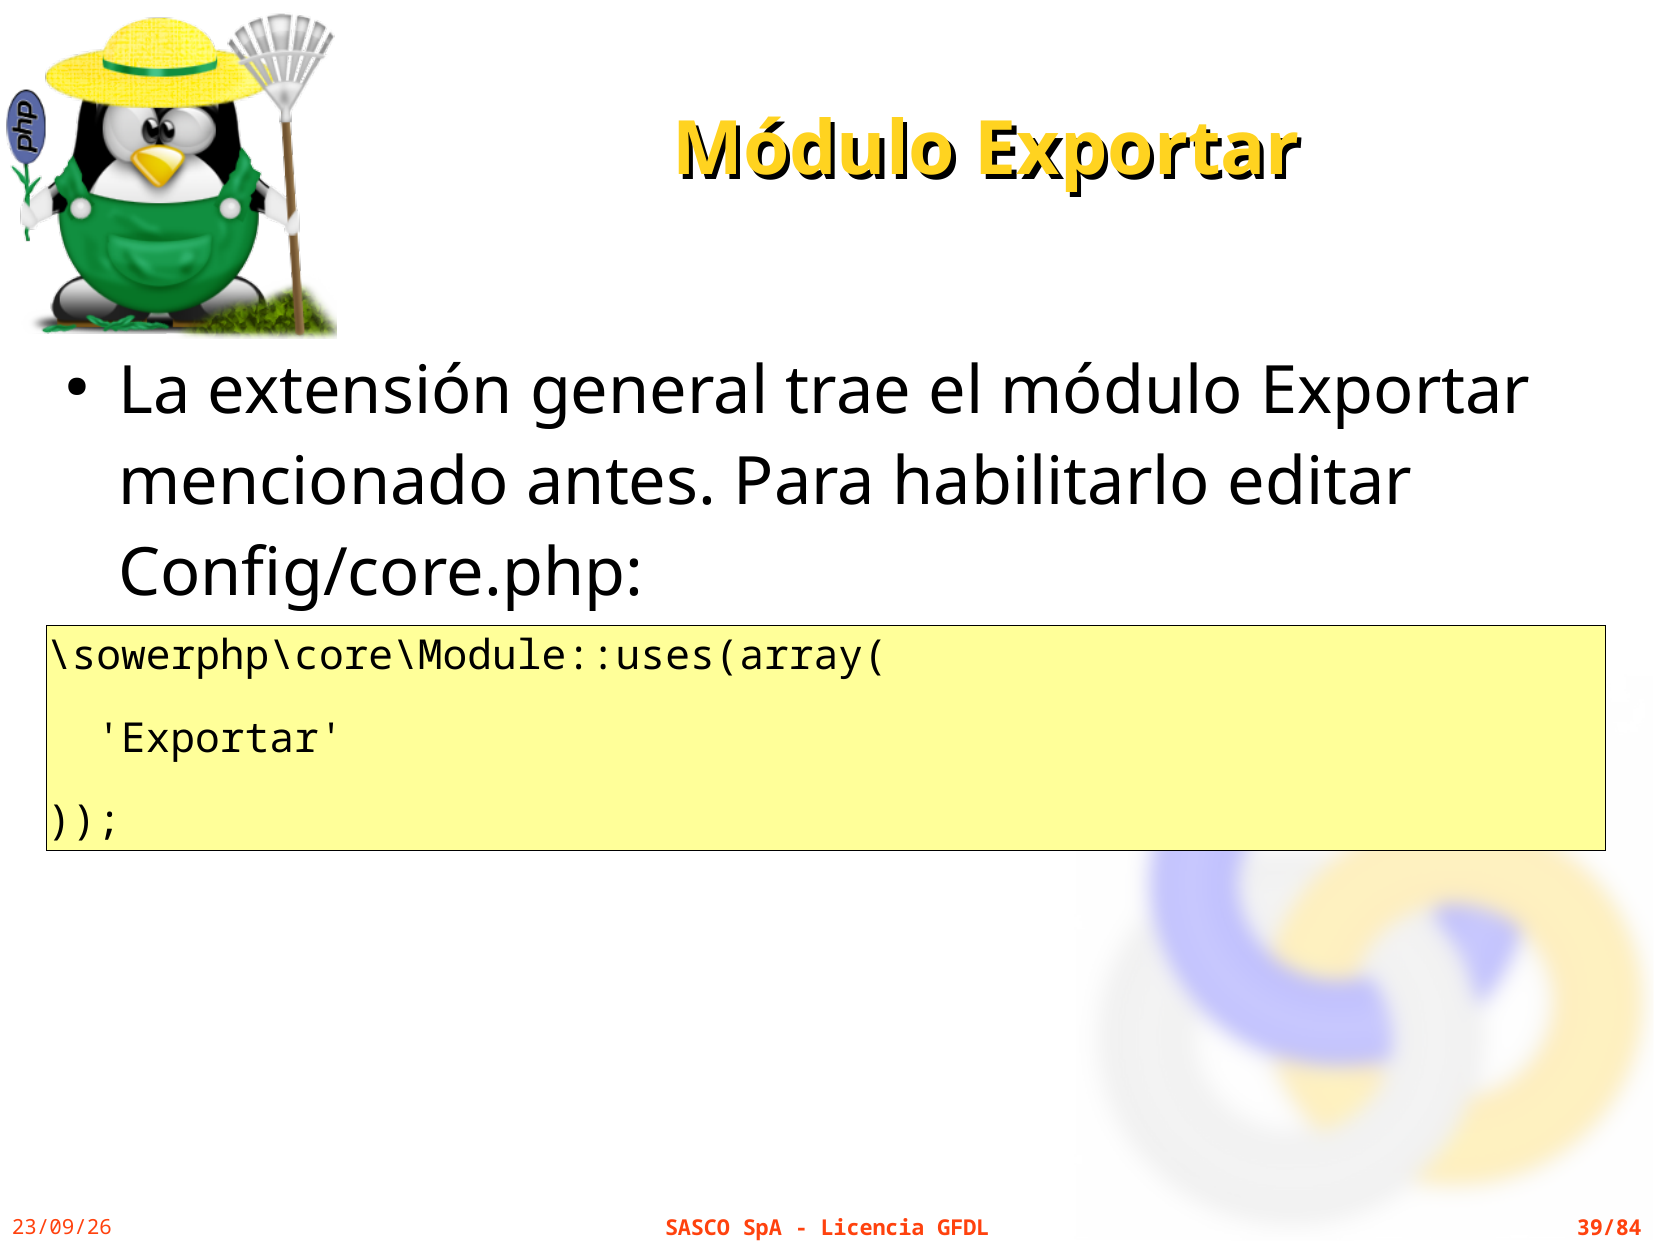

# Módulo Exportar
La extensión general trae el módulo Exportar mencionado antes. Para habilitarlo editar Config/core.php:
\sowerphp\core\Module::uses(array(
 'Exportar'
));
SASCO SpA - Licencia GFDL
39